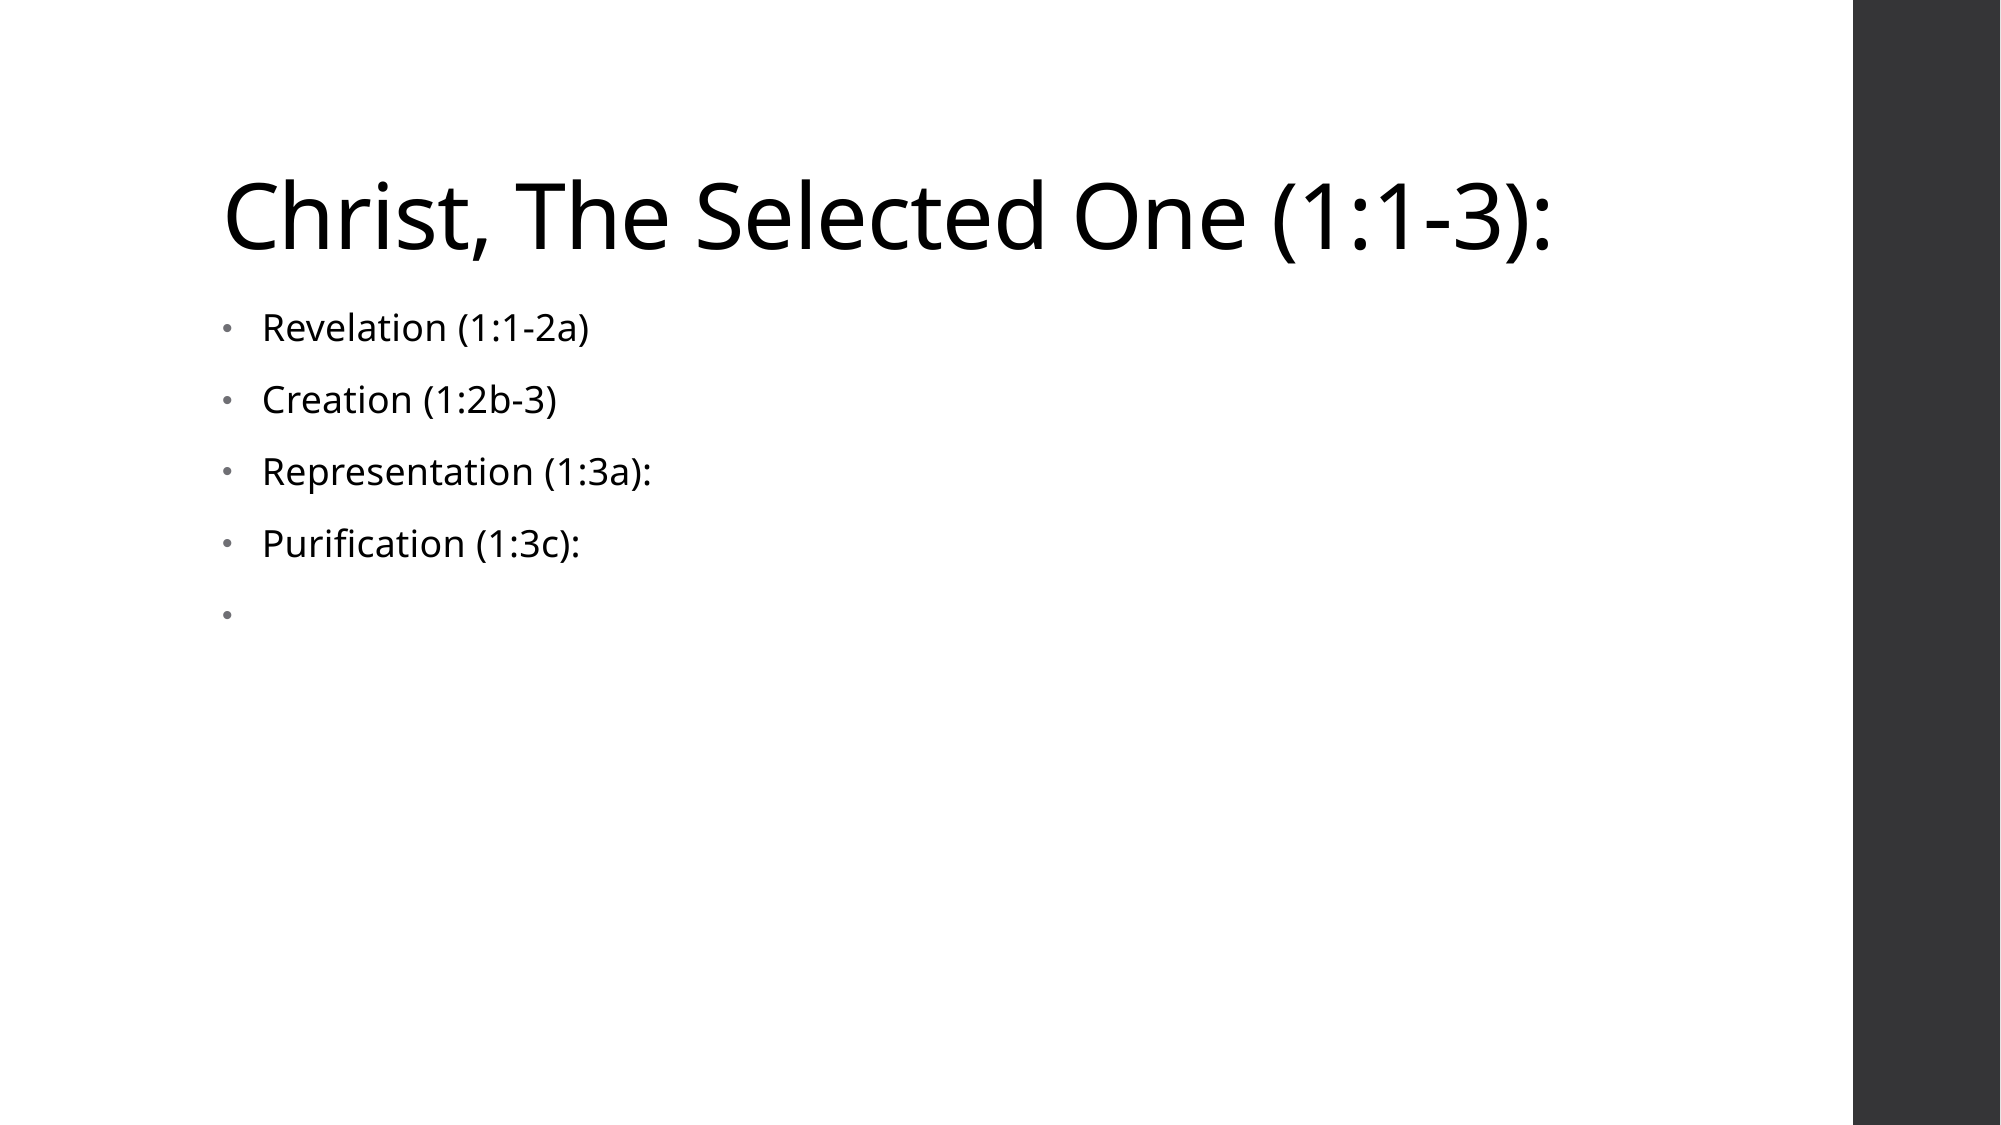

# Christ, The Selected One (1:1-3):
 Revelation (1:1-2a)
 Creation (1:2b-3)
 Representation (1:3a):
 Purification (1:3c):